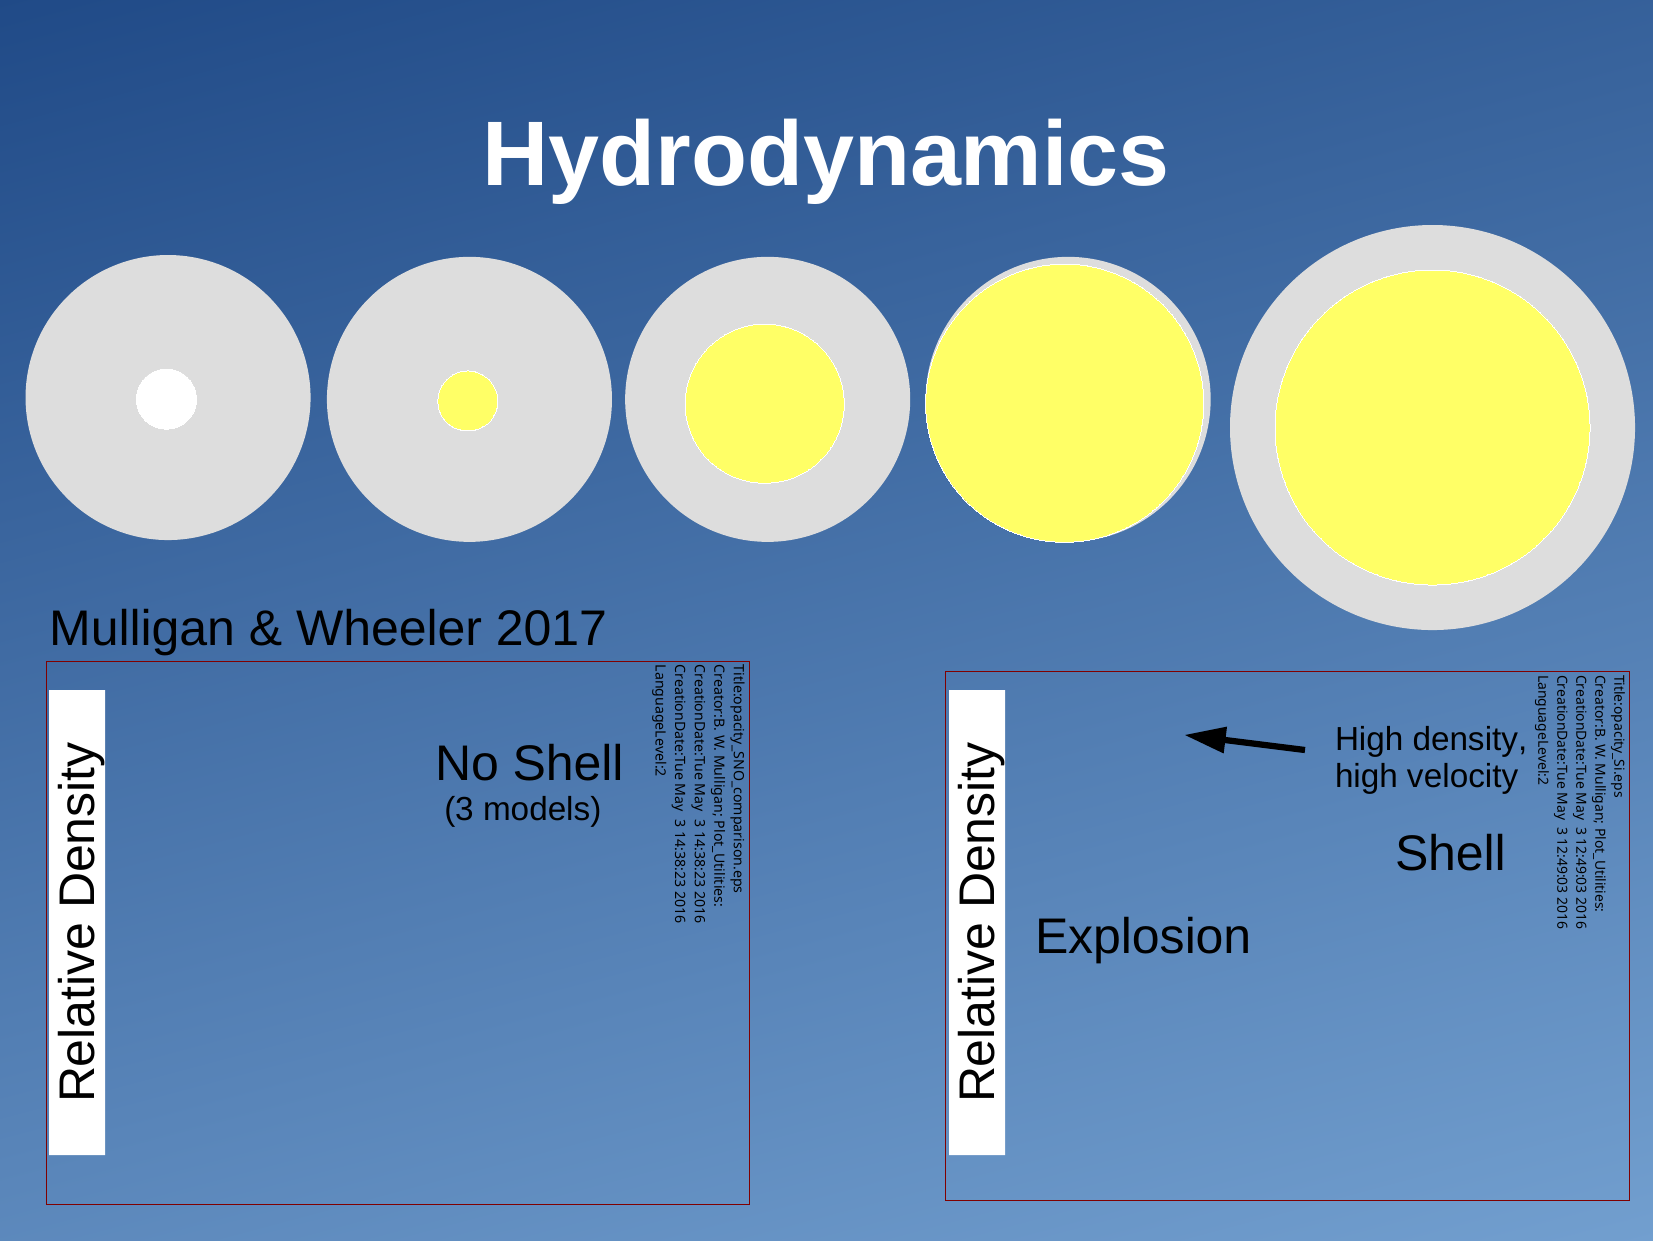

# Hydrodynamics
Mulligan & Wheeler 2017
High density, high velocity
No Shell
 (3 models)
Shell
Relative Density
Relative Density
Explosion